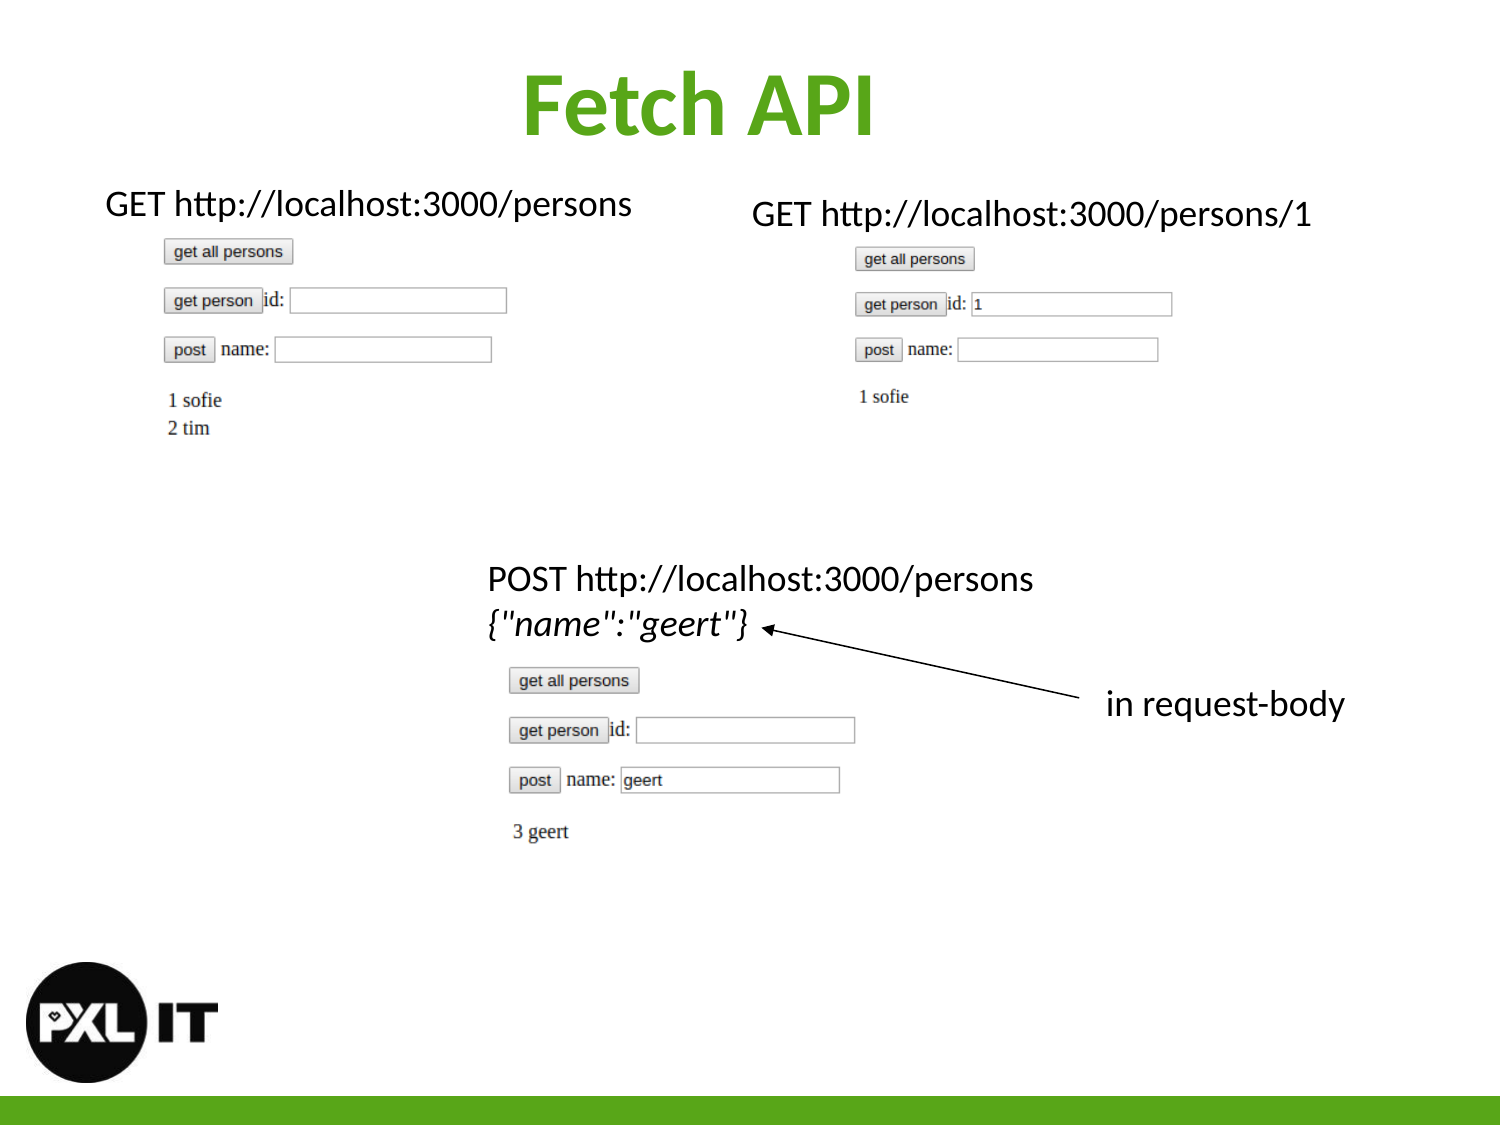

Fetch API
	GET http://localhost:3000/persons
	GET http://localhost:3000/persons/1
	POST http://localhost:3000/persons
	{"name":"geert"}
in request-body